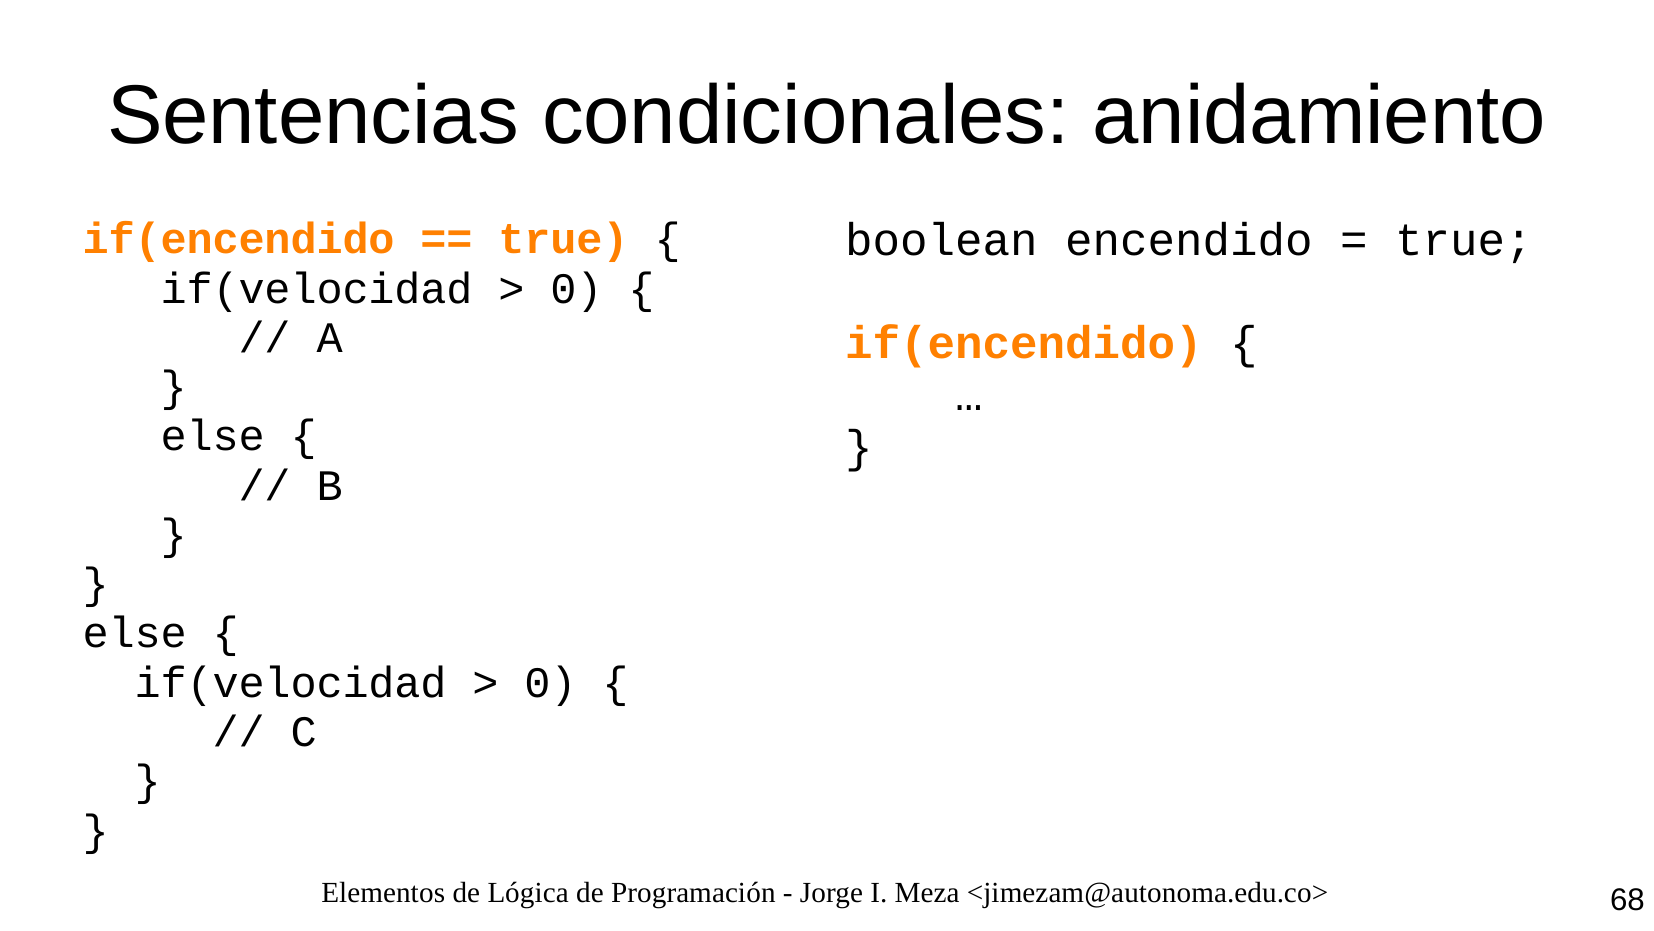

# Sentencias condicionales: anidamiento
if(encendido == true) {
 if(velocidad > 0) {
 // A
 }
 else {
 // B
 }
}
else {
 if(velocidad > 0) {
 // C
 }
}
boolean encendido = true;
if(encendido) {
 …
}
Elementos de Lógica de Programación - Jorge I. Meza <jimezam@autonoma.edu.co>